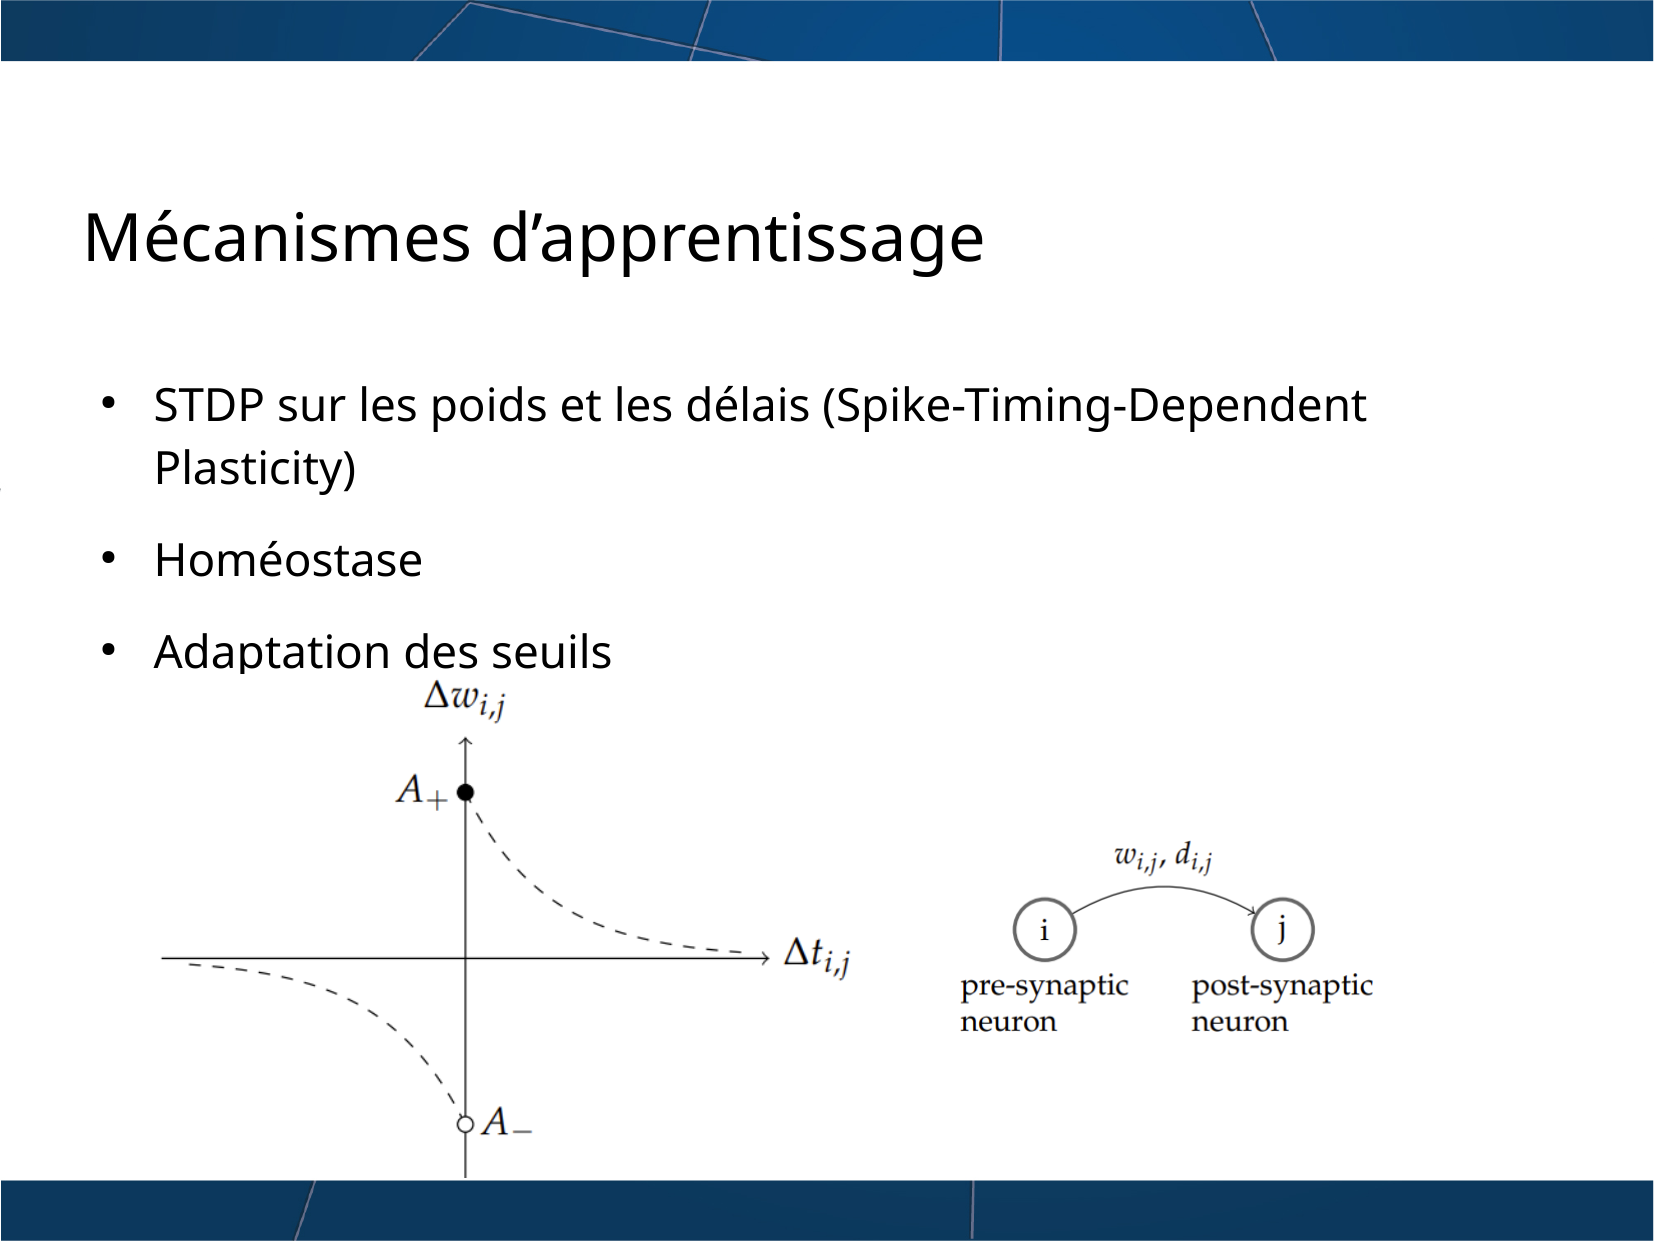

# Mécanismes d’apprentissage
STDP sur les poids et les délais (Spike-Timing-Dependent Plasticity)
Homéostase
Adaptation des seuils